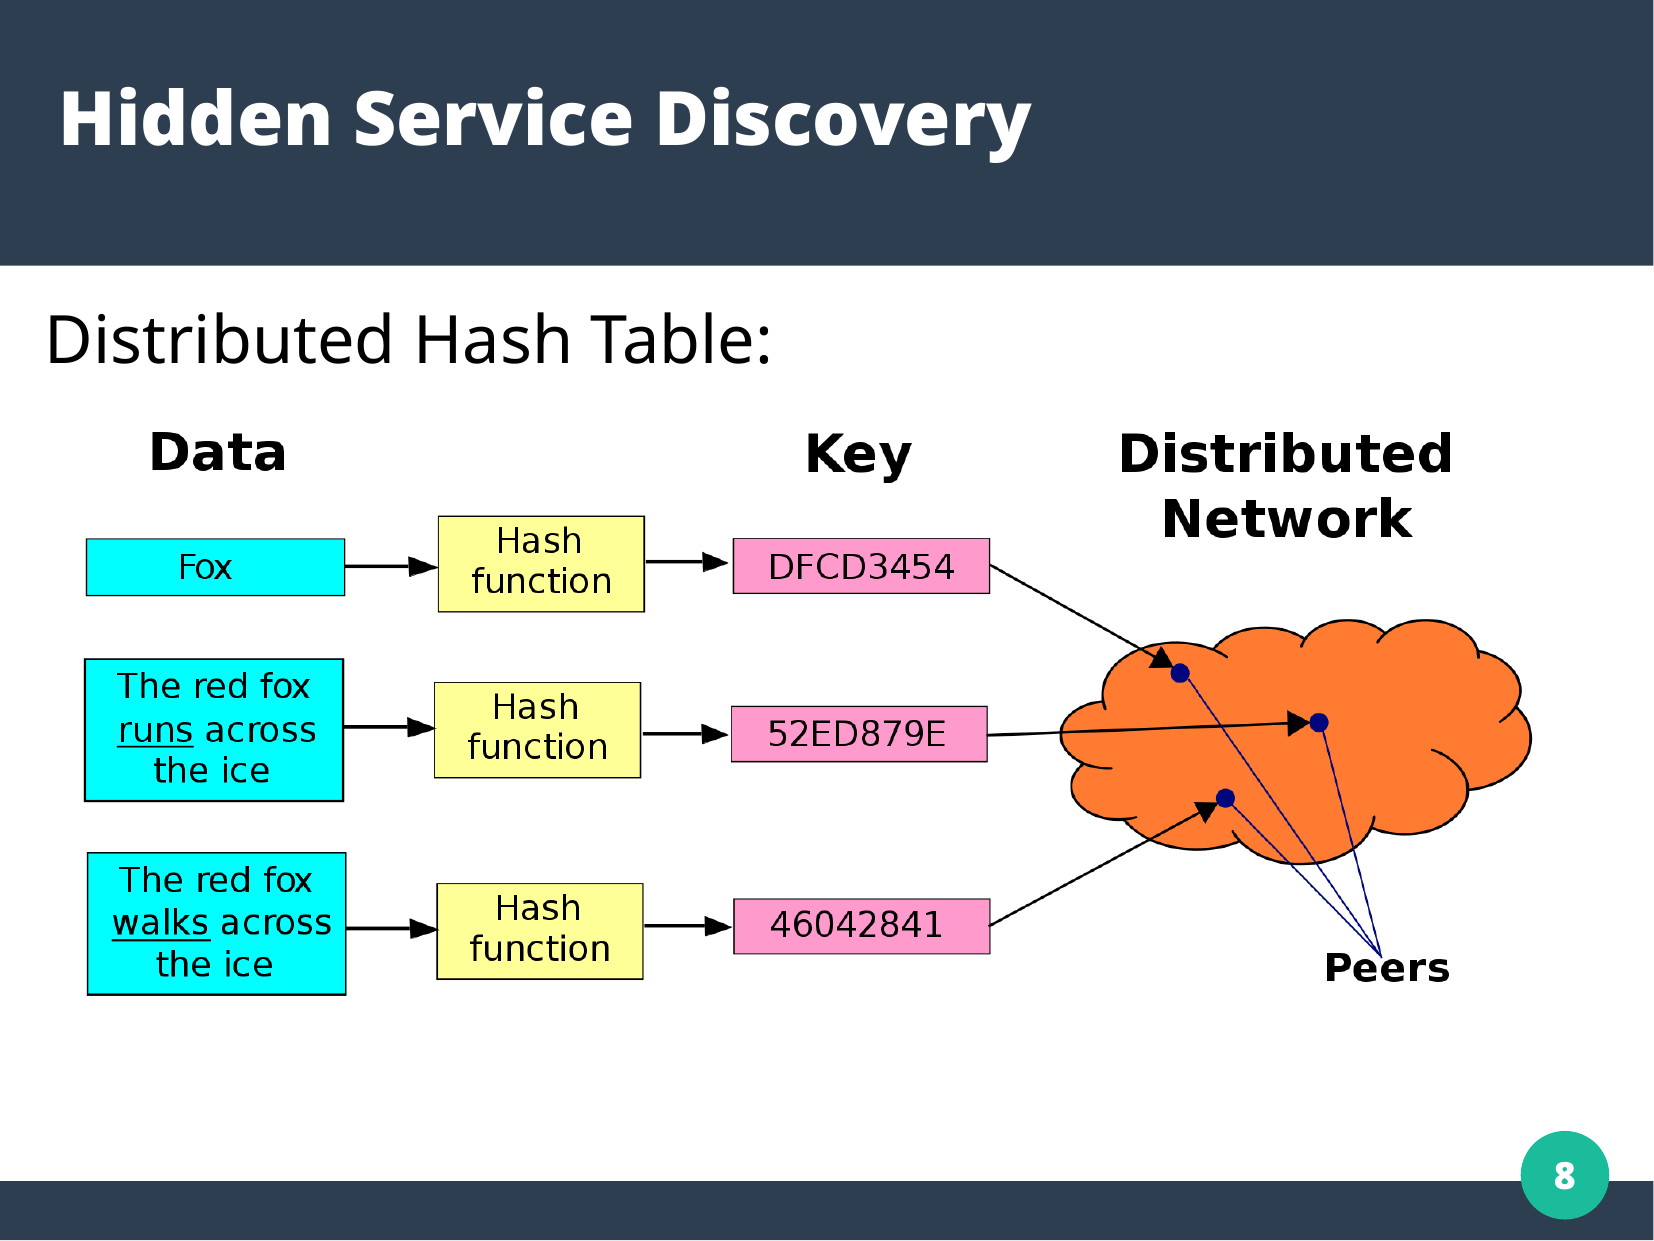

# Hidden Service Discovery
Distributed Hash Table:
8